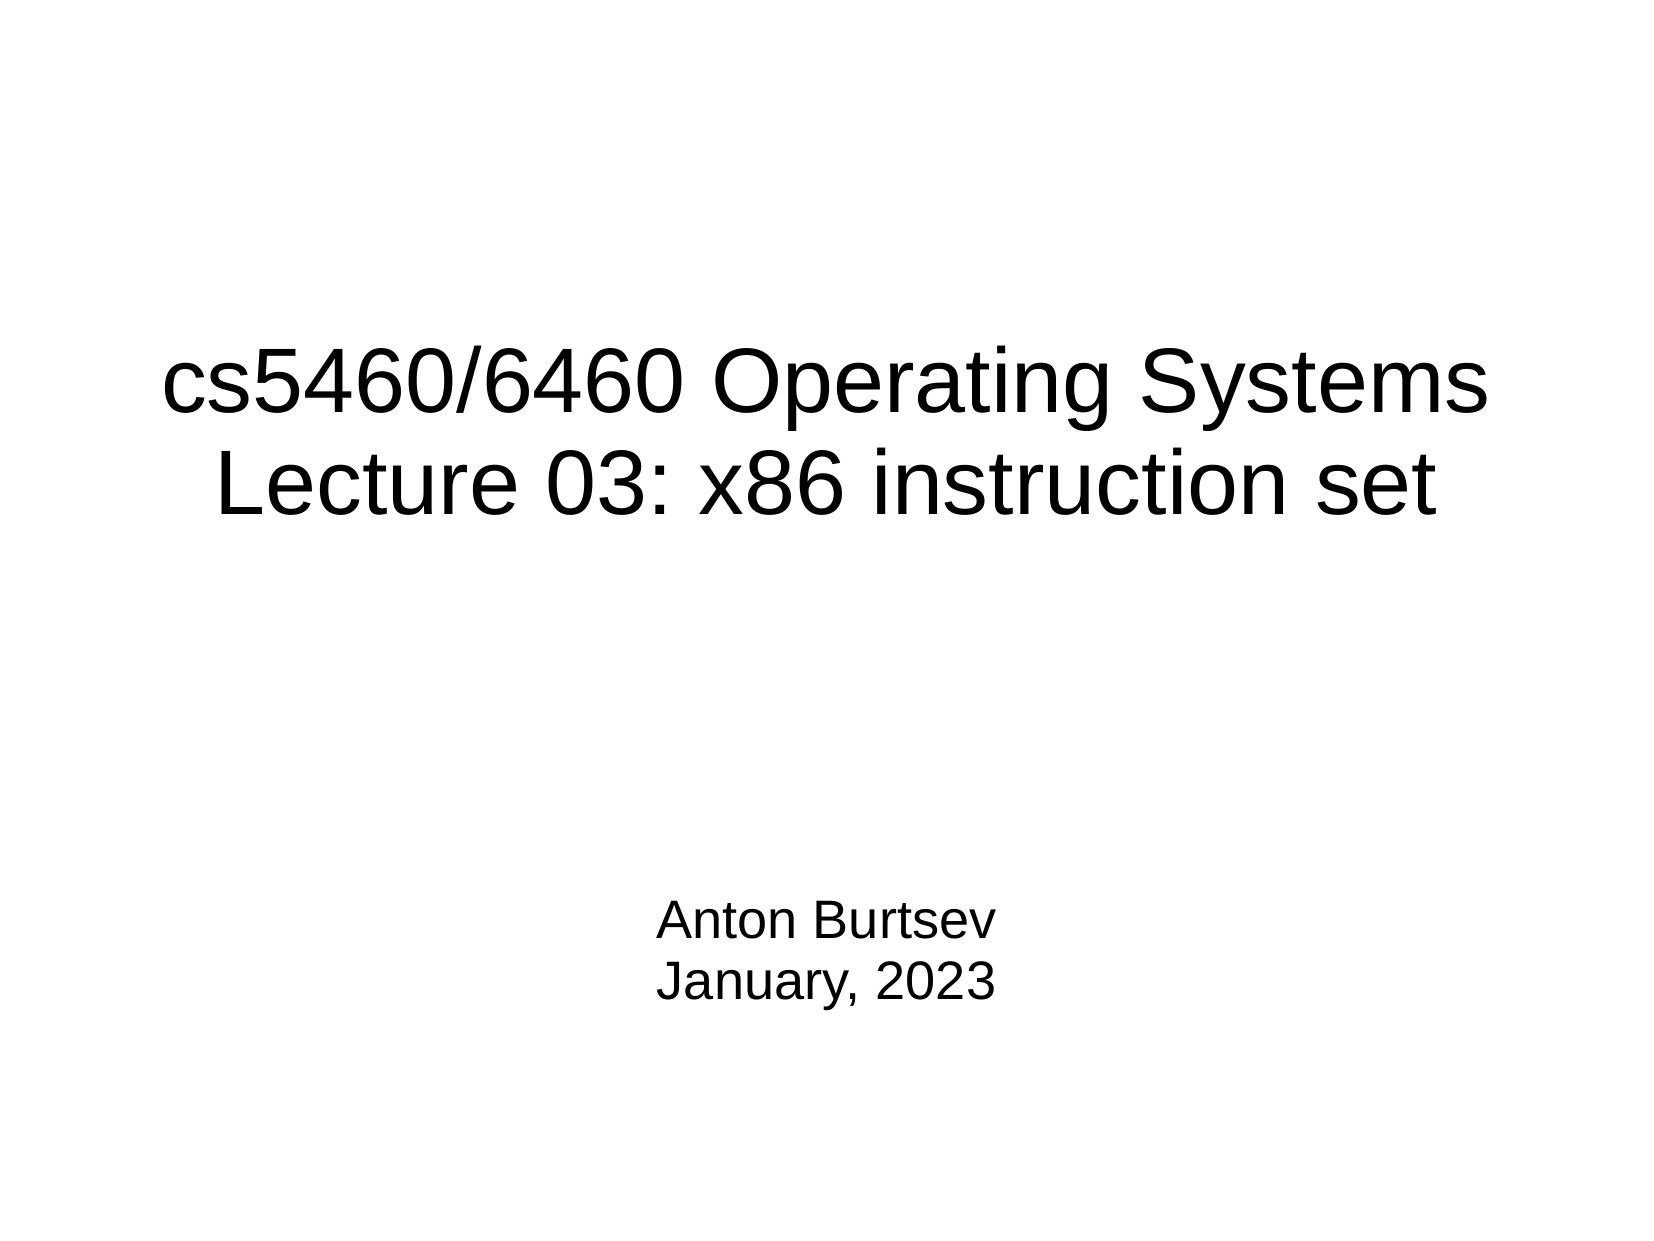

# cs5460/6460 Operating Systems Lecture 03: x86 instruction set
Anton Burtsev
January, 2023